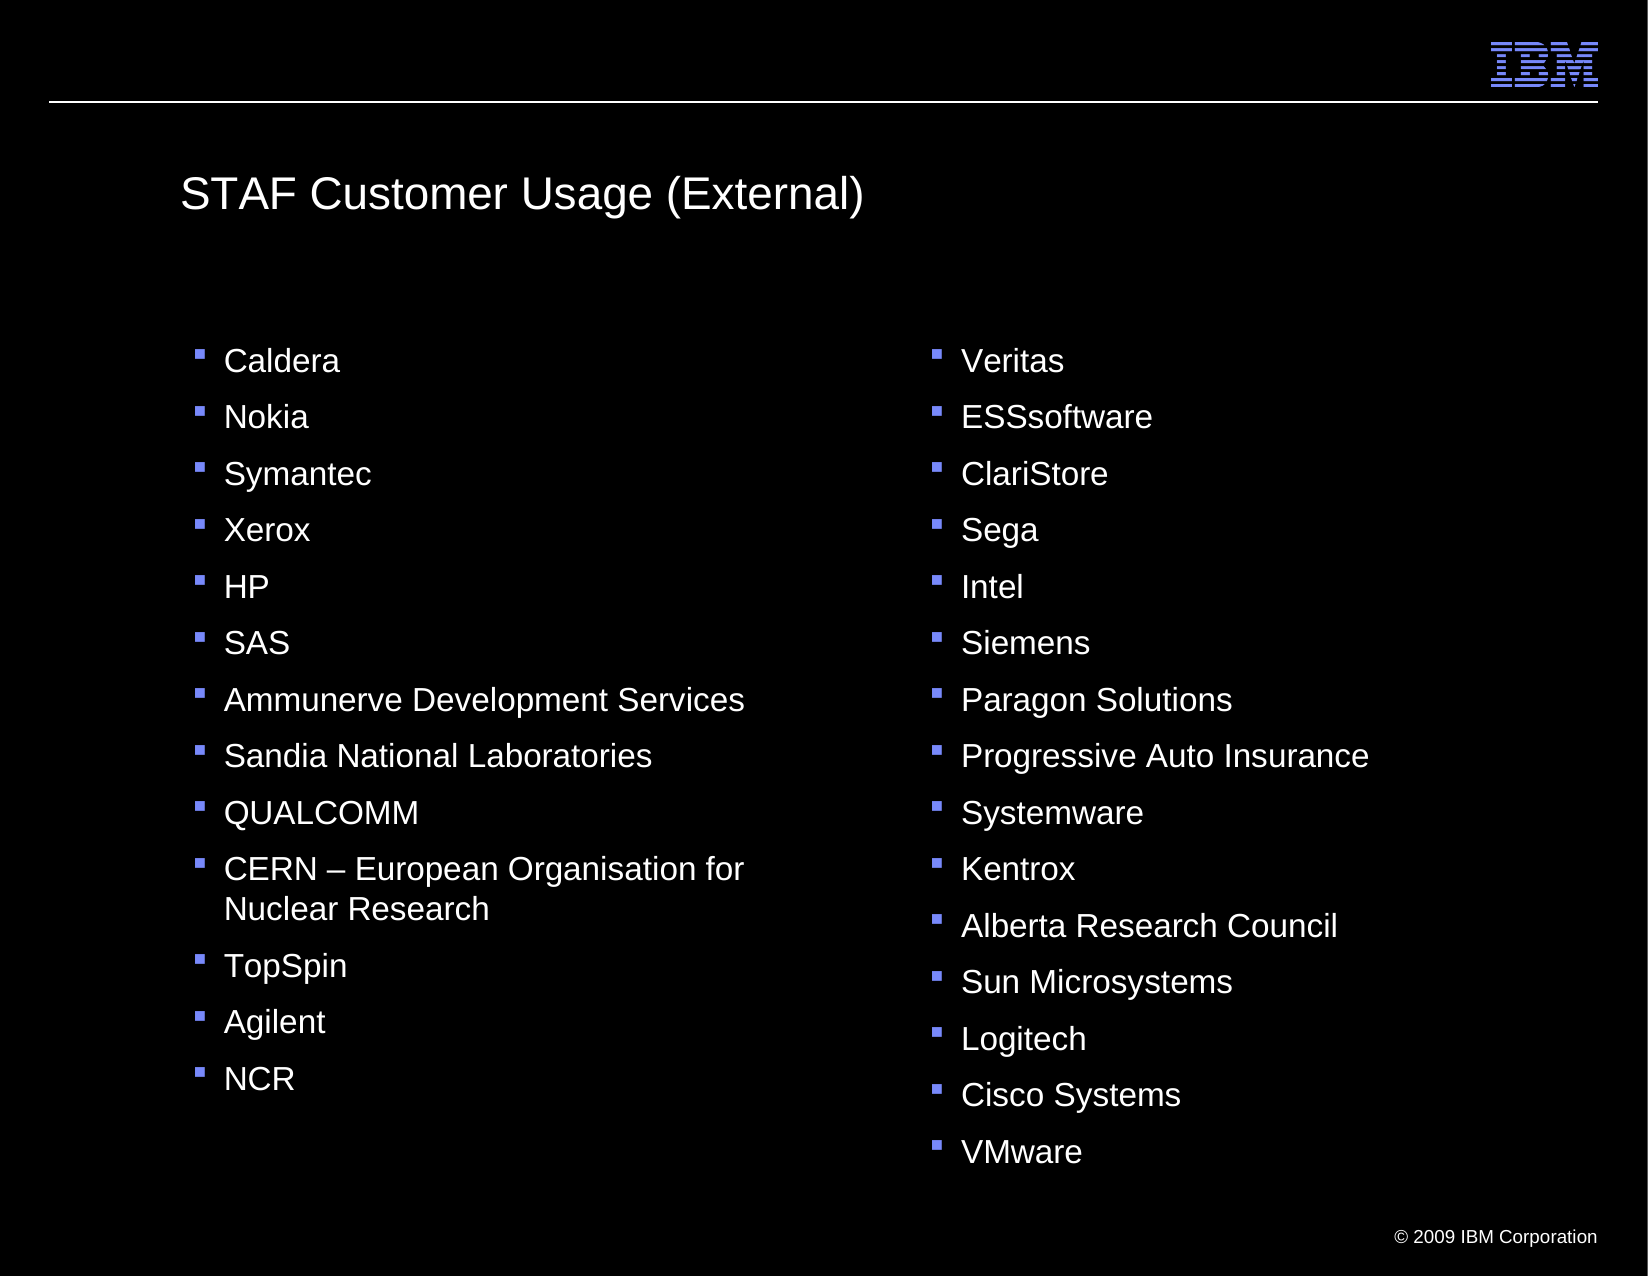

# STAF Customer Usage (External)
Caldera
Nokia
Symantec
Xerox
HP
SAS
Ammunerve Development Services
Sandia National Laboratories
QUALCOMM
CERN – European Organisation for Nuclear Research
TopSpin
Agilent
NCR
Veritas
ESSsoftware
ClariStore
Sega
Intel
Siemens
Paragon Solutions
Progressive Auto Insurance
Systemware
Kentrox
Alberta Research Council
Sun Microsystems
Logitech
Cisco Systems
VMware